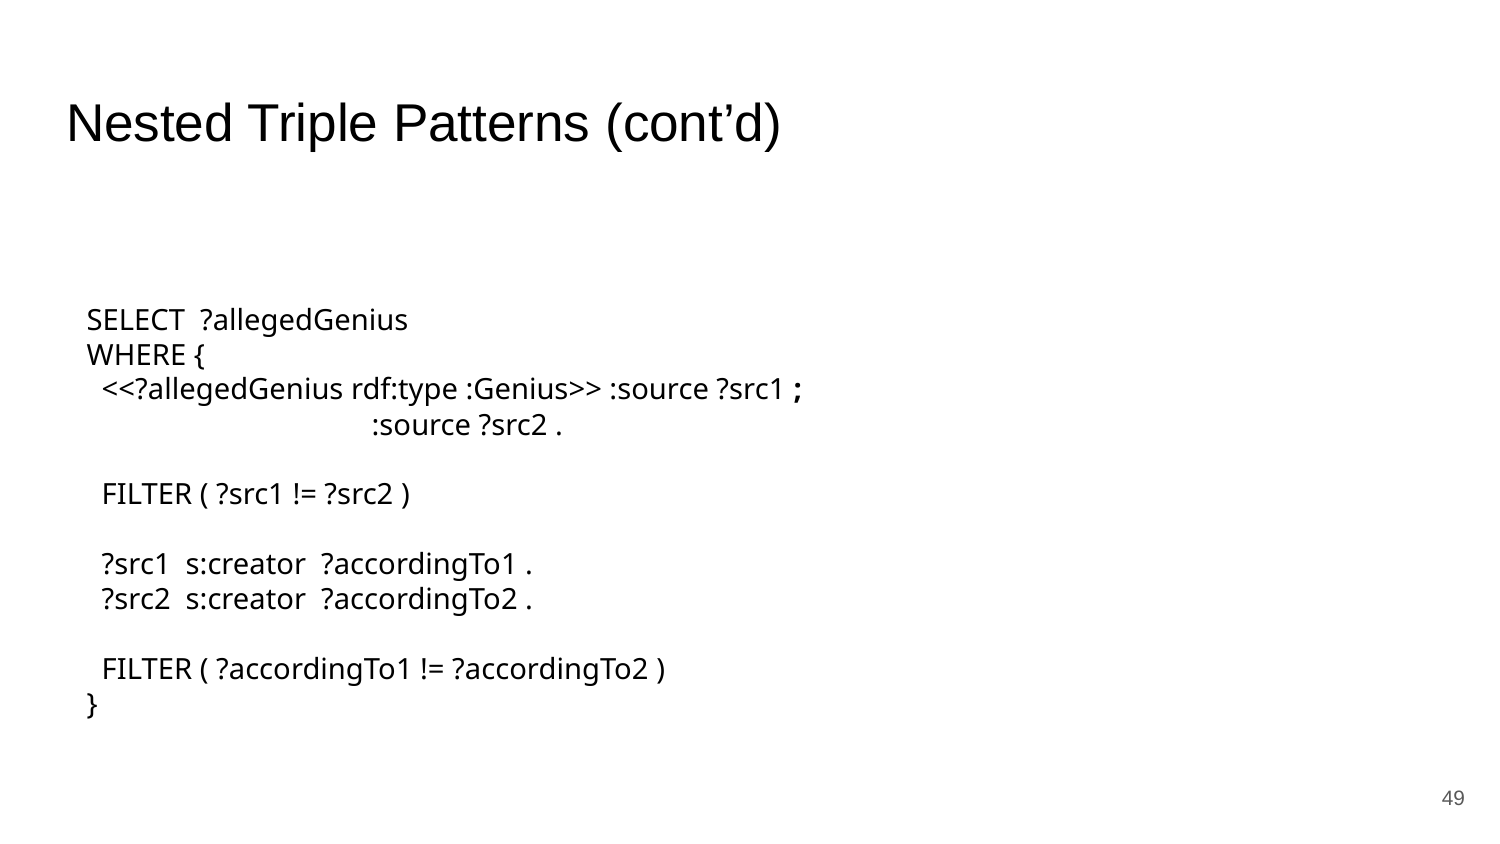

# Nested Triple Patterns (cont’d)
SELECT ?allegedGenius
WHERE {
 <<?allegedGenius rdf:type :Genius>> :source ?src1 ;
 :source ?src2 .
 FILTER ( ?src1 != ?src2 )
 ?src1 s:creator ?accordingTo1 .
 ?src2 s:creator ?accordingTo2 .
 FILTER ( ?accordingTo1 != ?accordingTo2 )
}